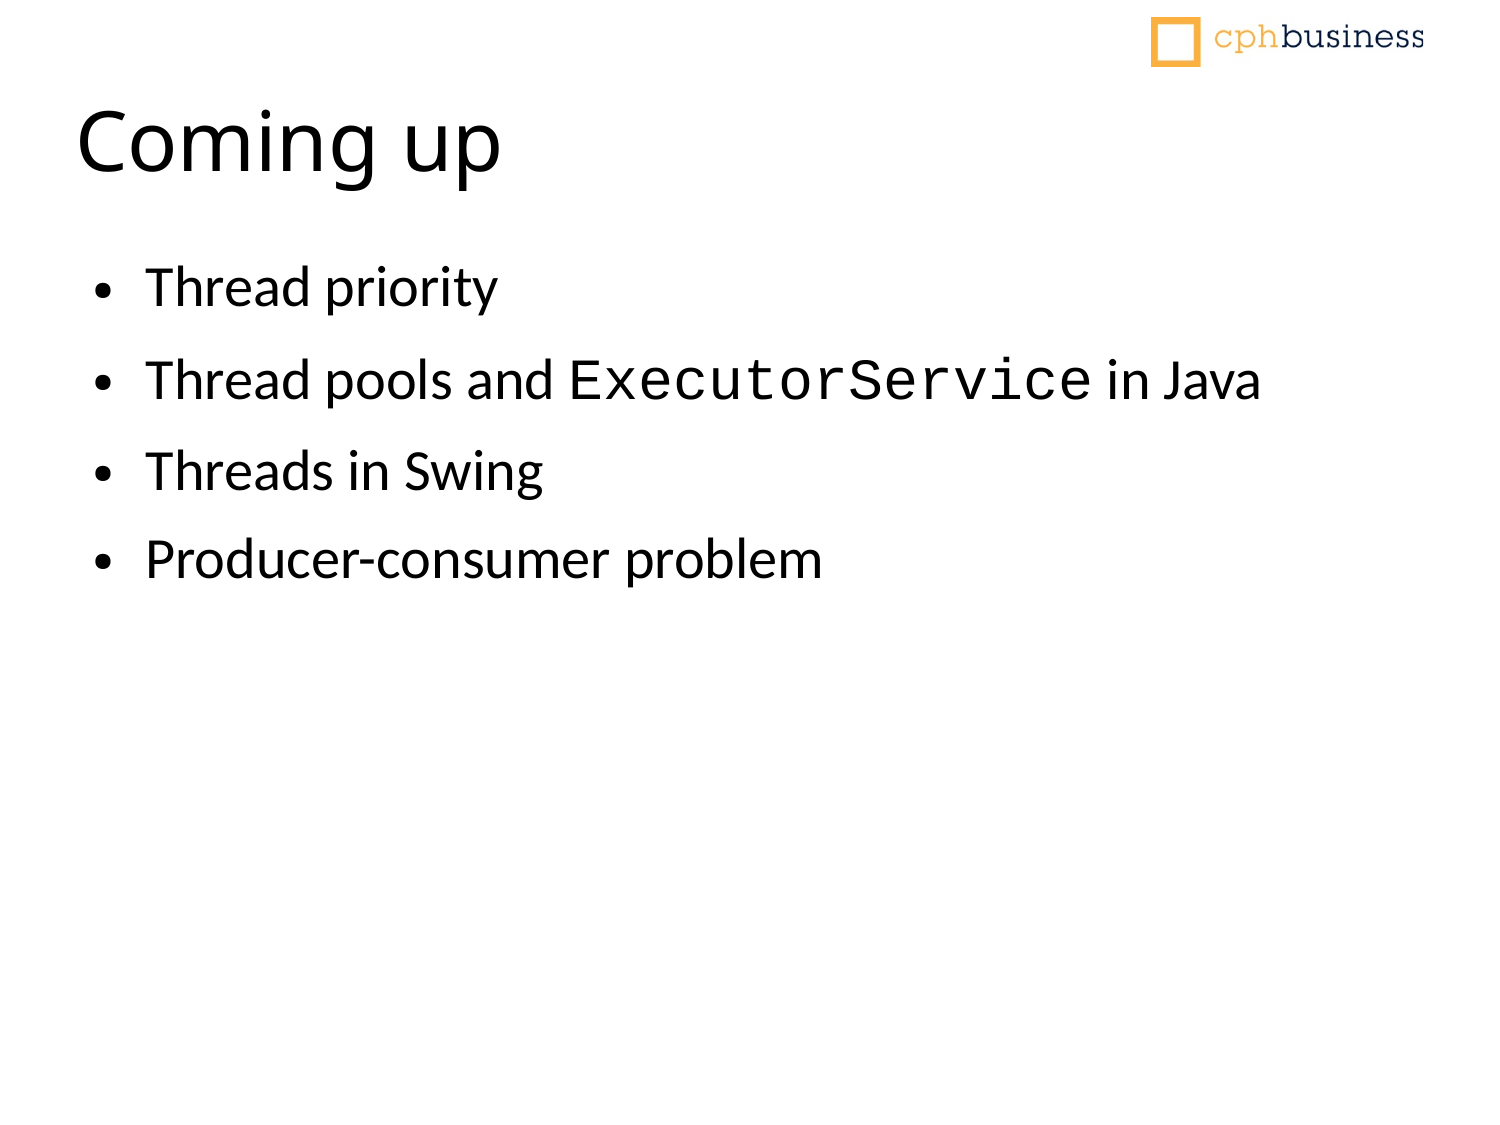

# Coming up
Thread priority
Thread pools and ExecutorService in Java
Threads in Swing
Producer-consumer problem